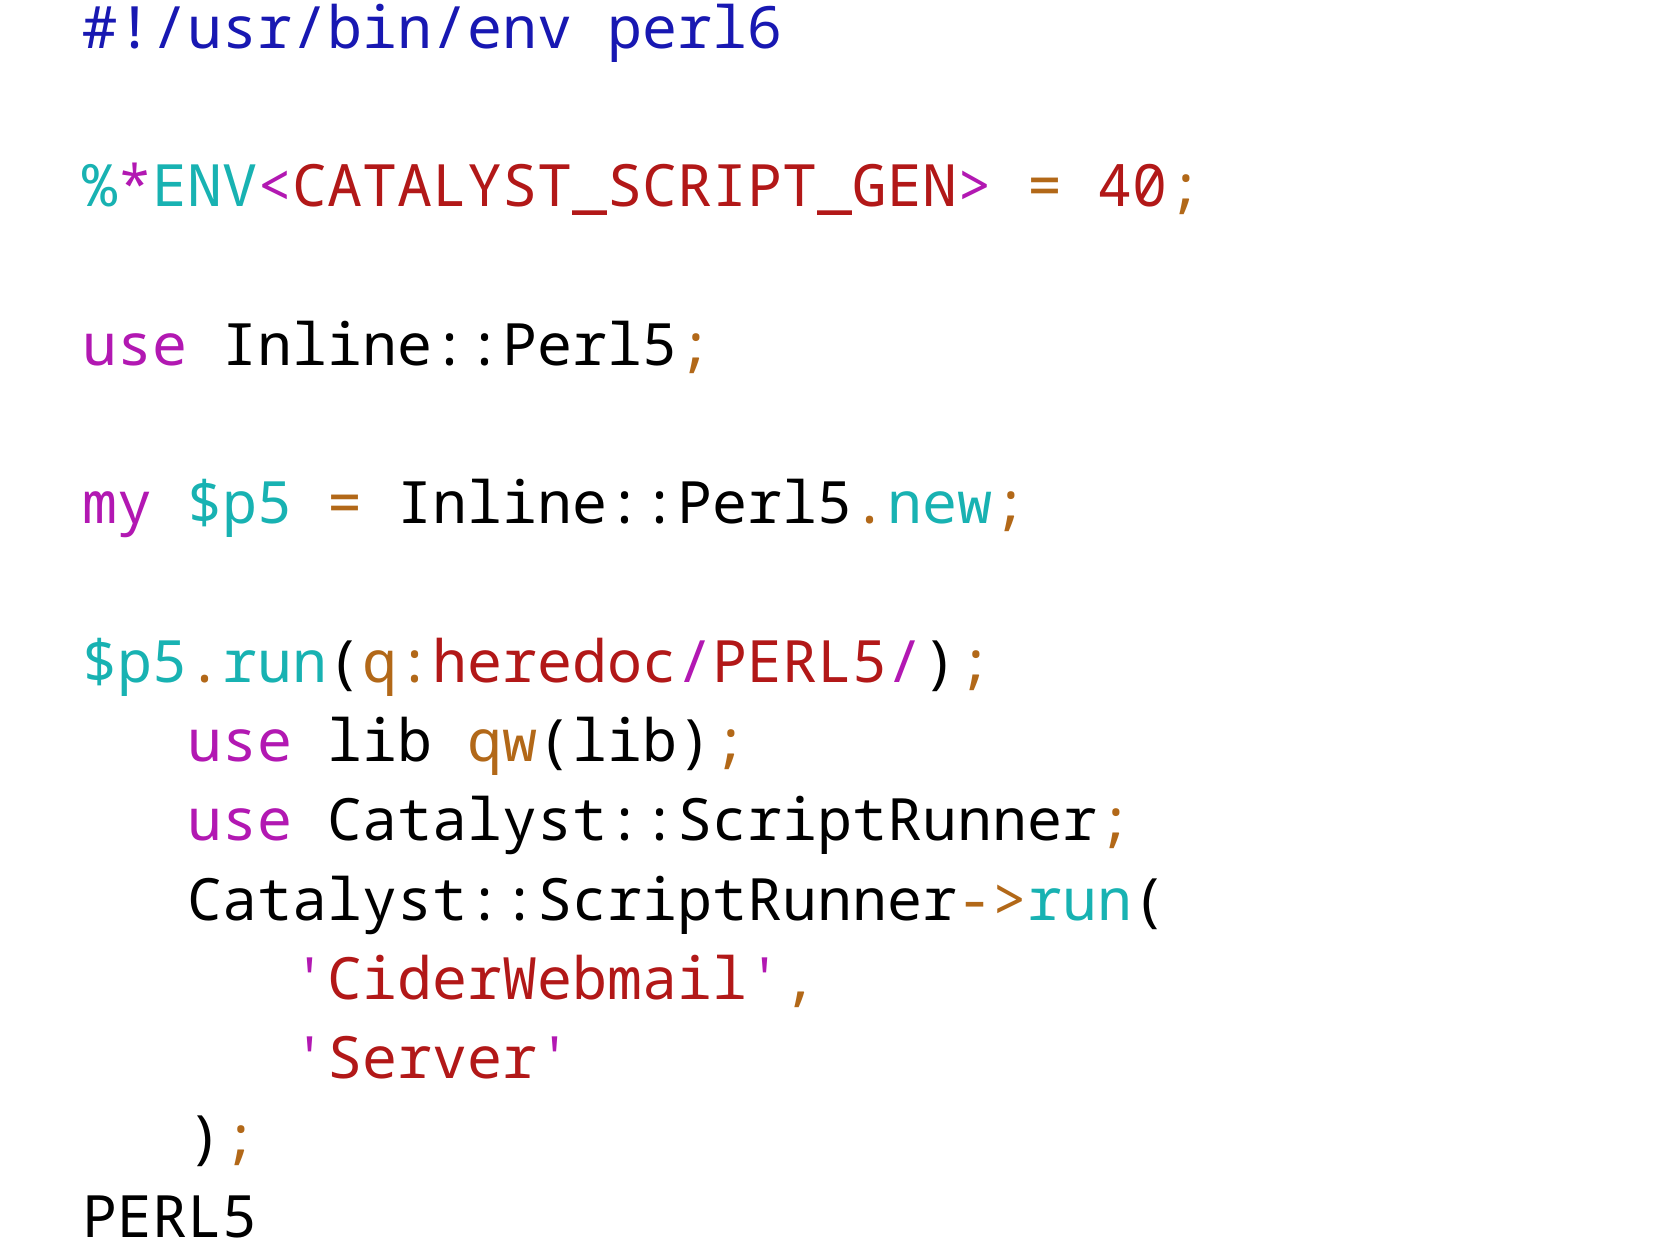

# #!/usr/bin/env perl6 %*ENV<CATALYST_SCRIPT_GEN> = 40; use Inline::Perl5; my $p5 = Inline::Perl5.new; $p5.run(q:heredoc/PERL5/);    use lib qw(lib);    use Catalyst::ScriptRunner;    Catalyst::ScriptRunner->run(
 'CiderWebmail',
 'Server'
 );
PERL5